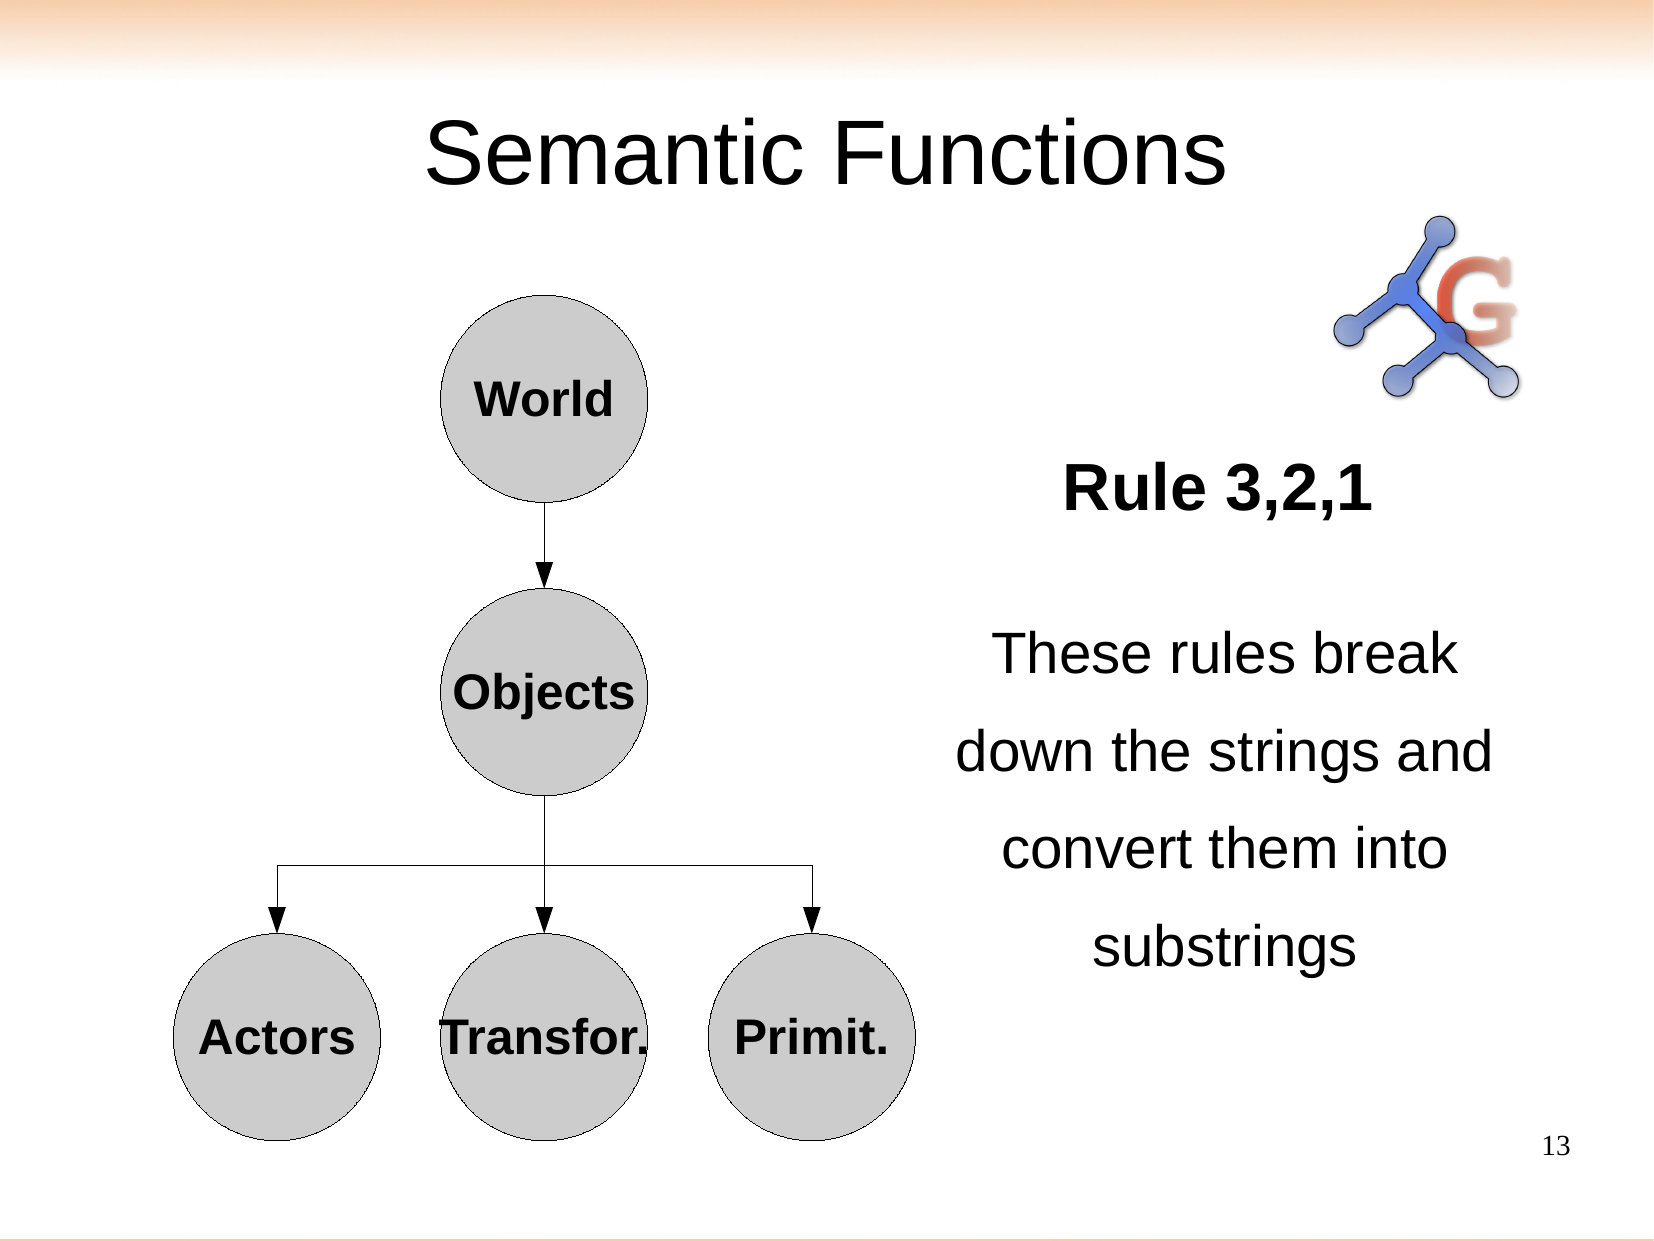

# Semantic Functions
World
Objects
Actors
Transfor.
Primit.
Rule 3,2,1
These rules break down the strings and convert them into substrings
13